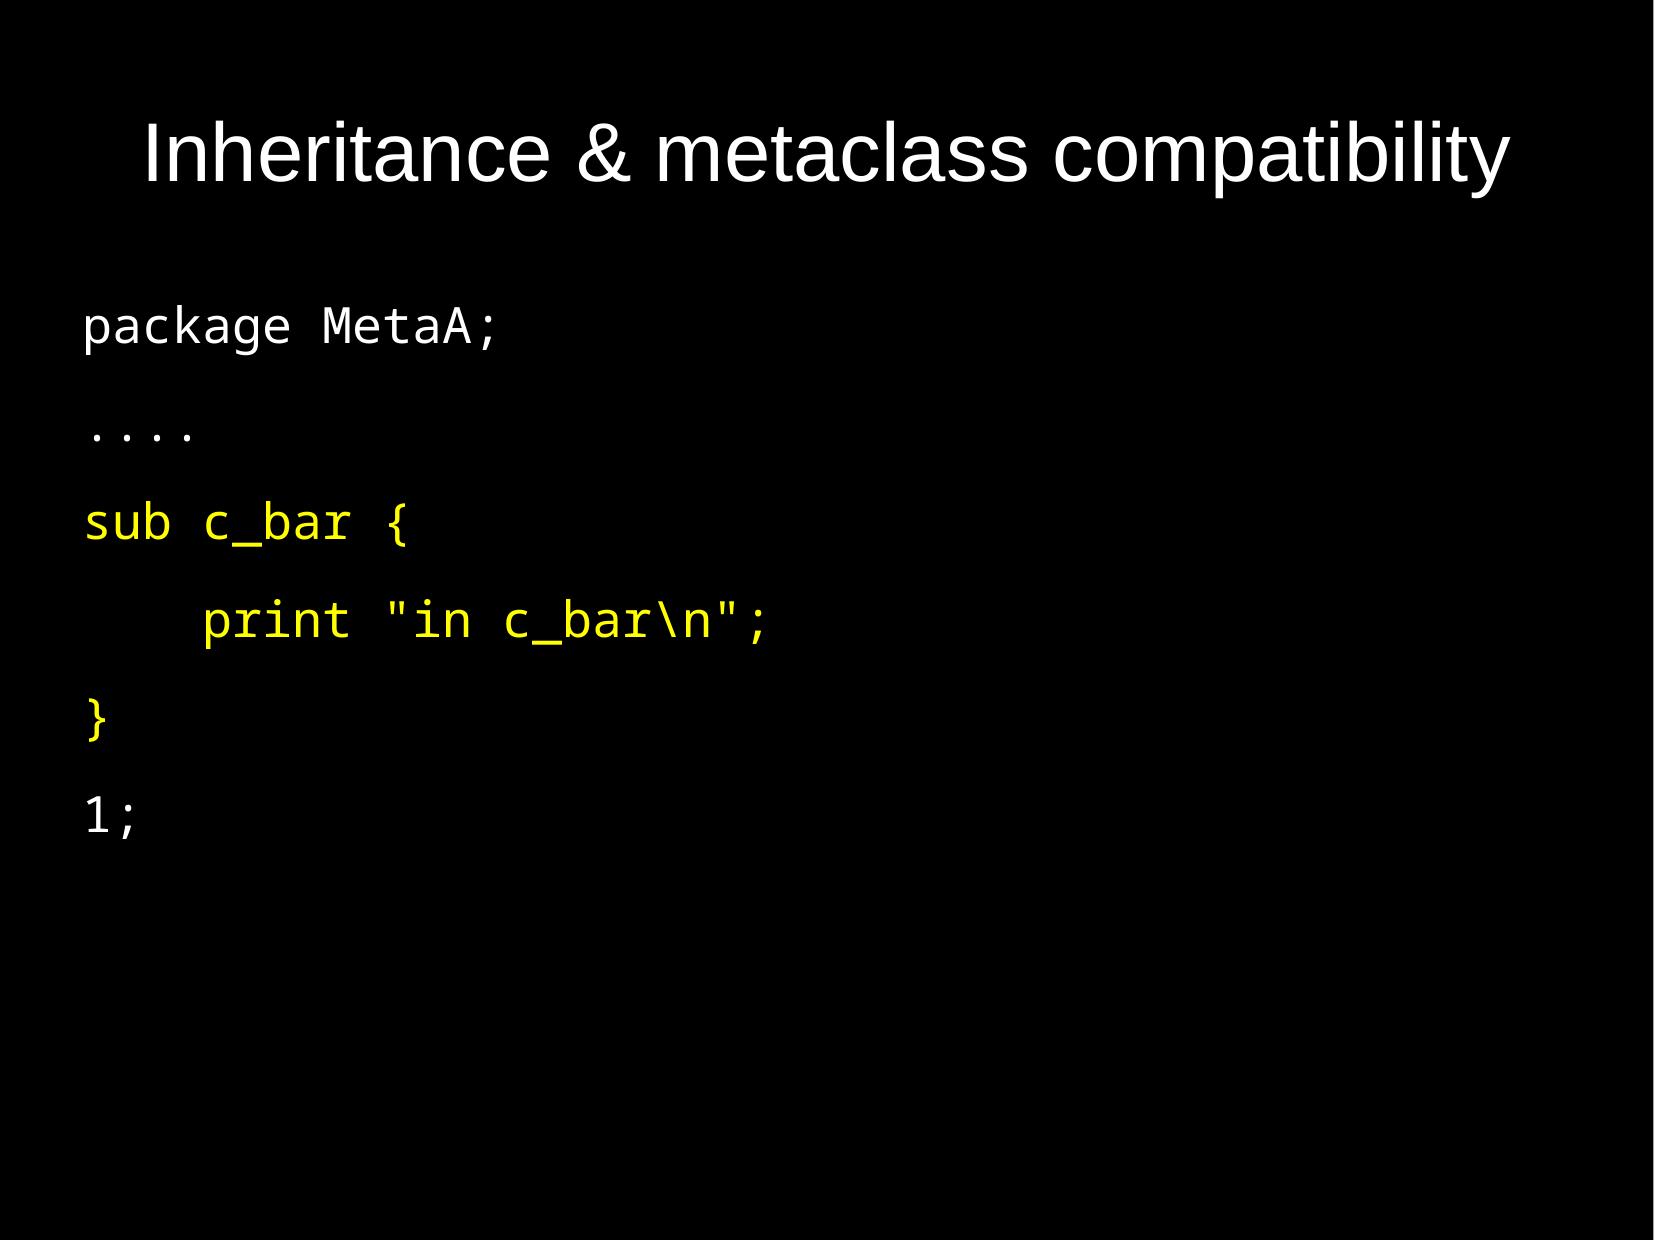

# Inheritance & metaclass compatibility
package MetaA;
....
sub c_bar {
 print "in c_bar\n";
}
1;